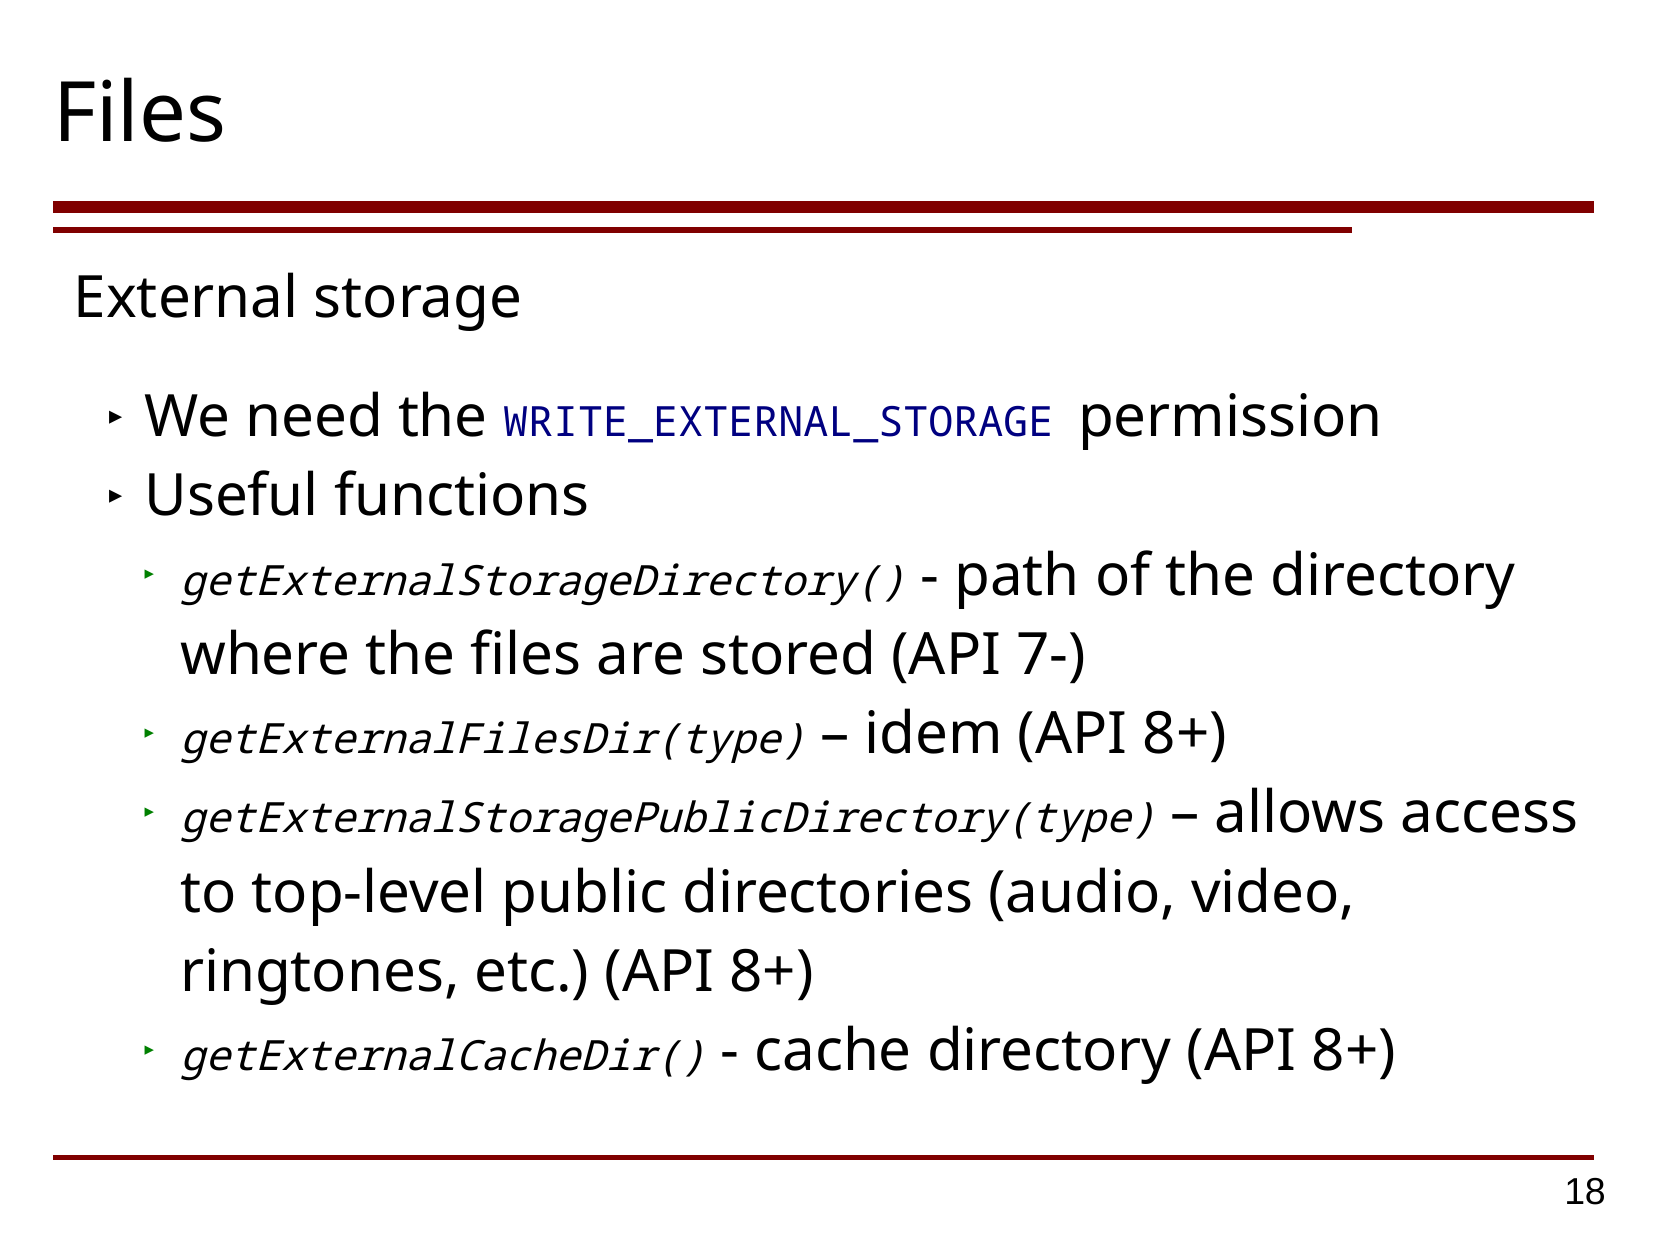

# Files
External storage
We need the WRITE_EXTERNAL_STORAGE permission
Useful functions
getExternalStorageDirectory() - path of the directory where the files are stored (API 7-)
getExternalFilesDir(type) – idem (API 8+)
getExternalStoragePublicDirectory(type) – allows access to top-level public directories (audio, video, ringtones, etc.) (API 8+)
getExternalCacheDir() - cache directory (API 8+)